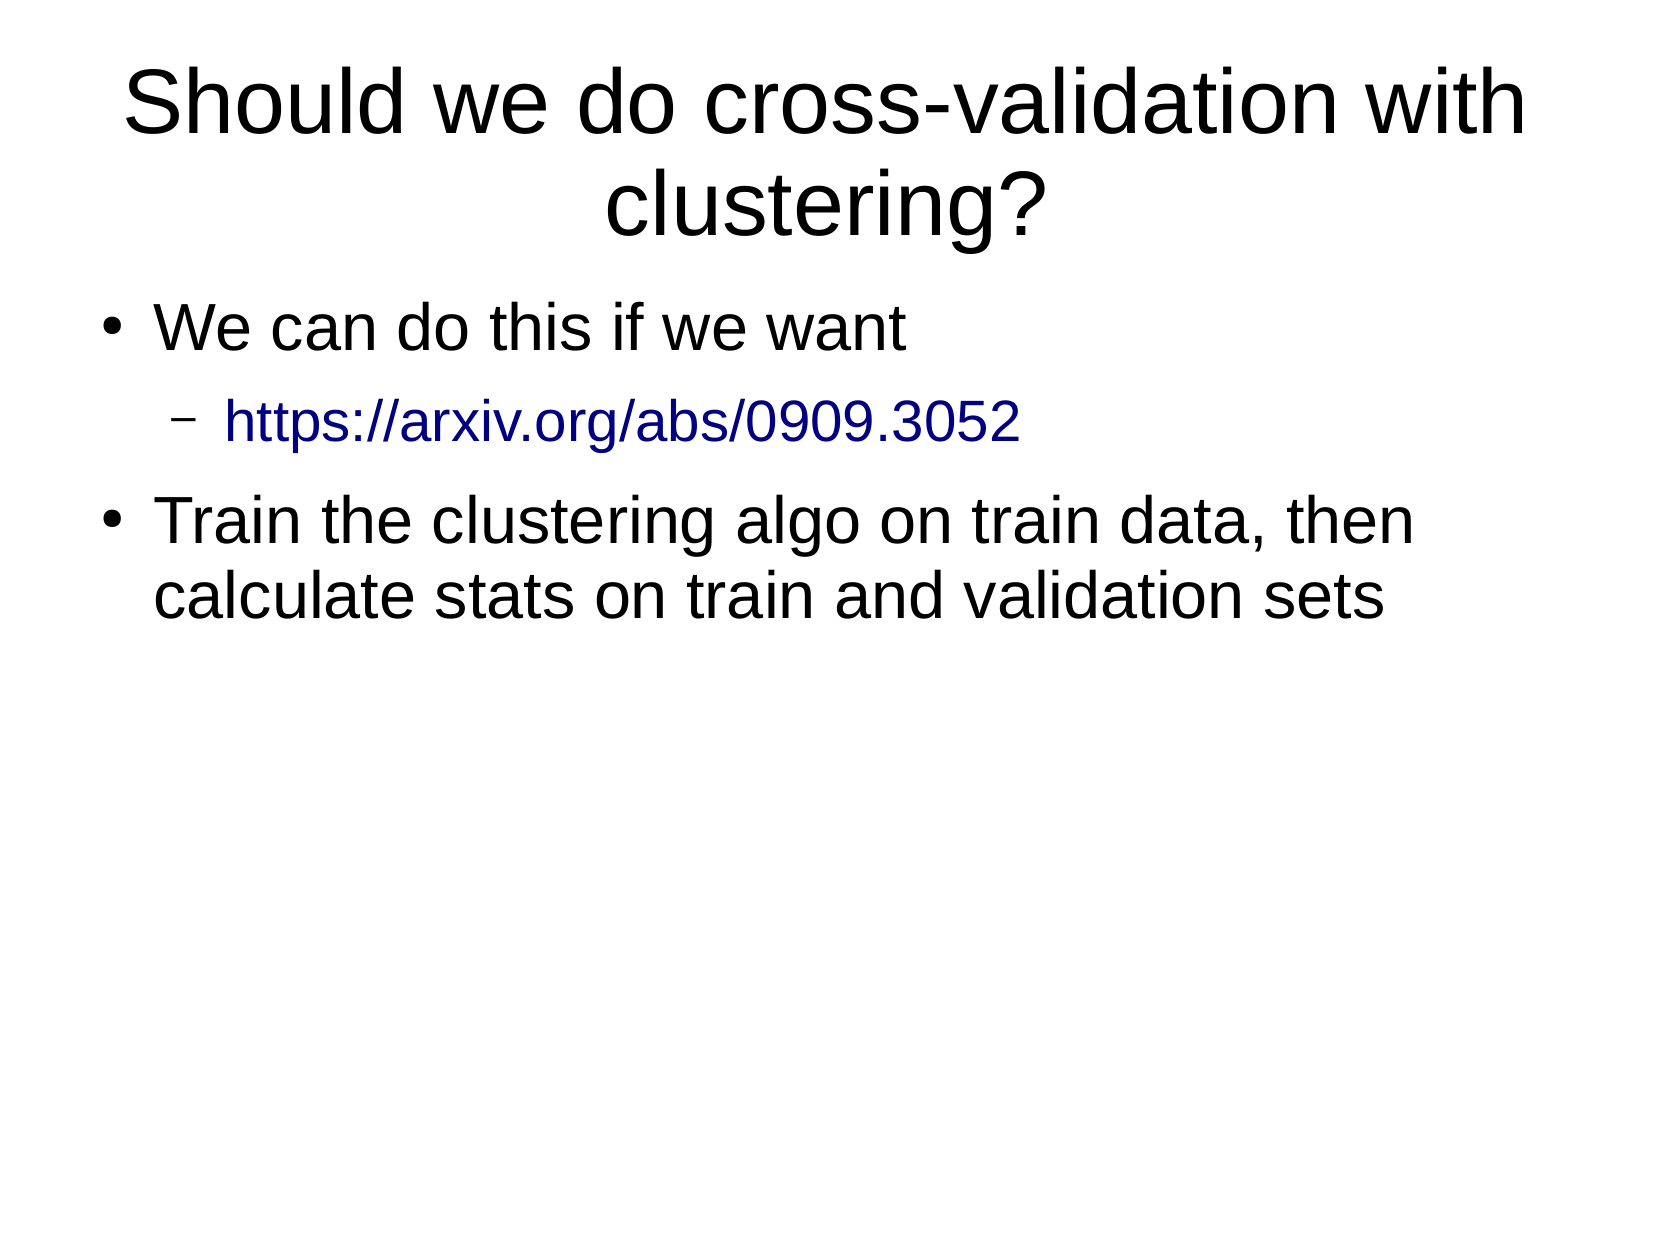

# Should we do cross-validation with clustering?
We can do this if we want
https://arxiv.org/abs/0909.3052
Train the clustering algo on train data, then calculate stats on train and validation sets